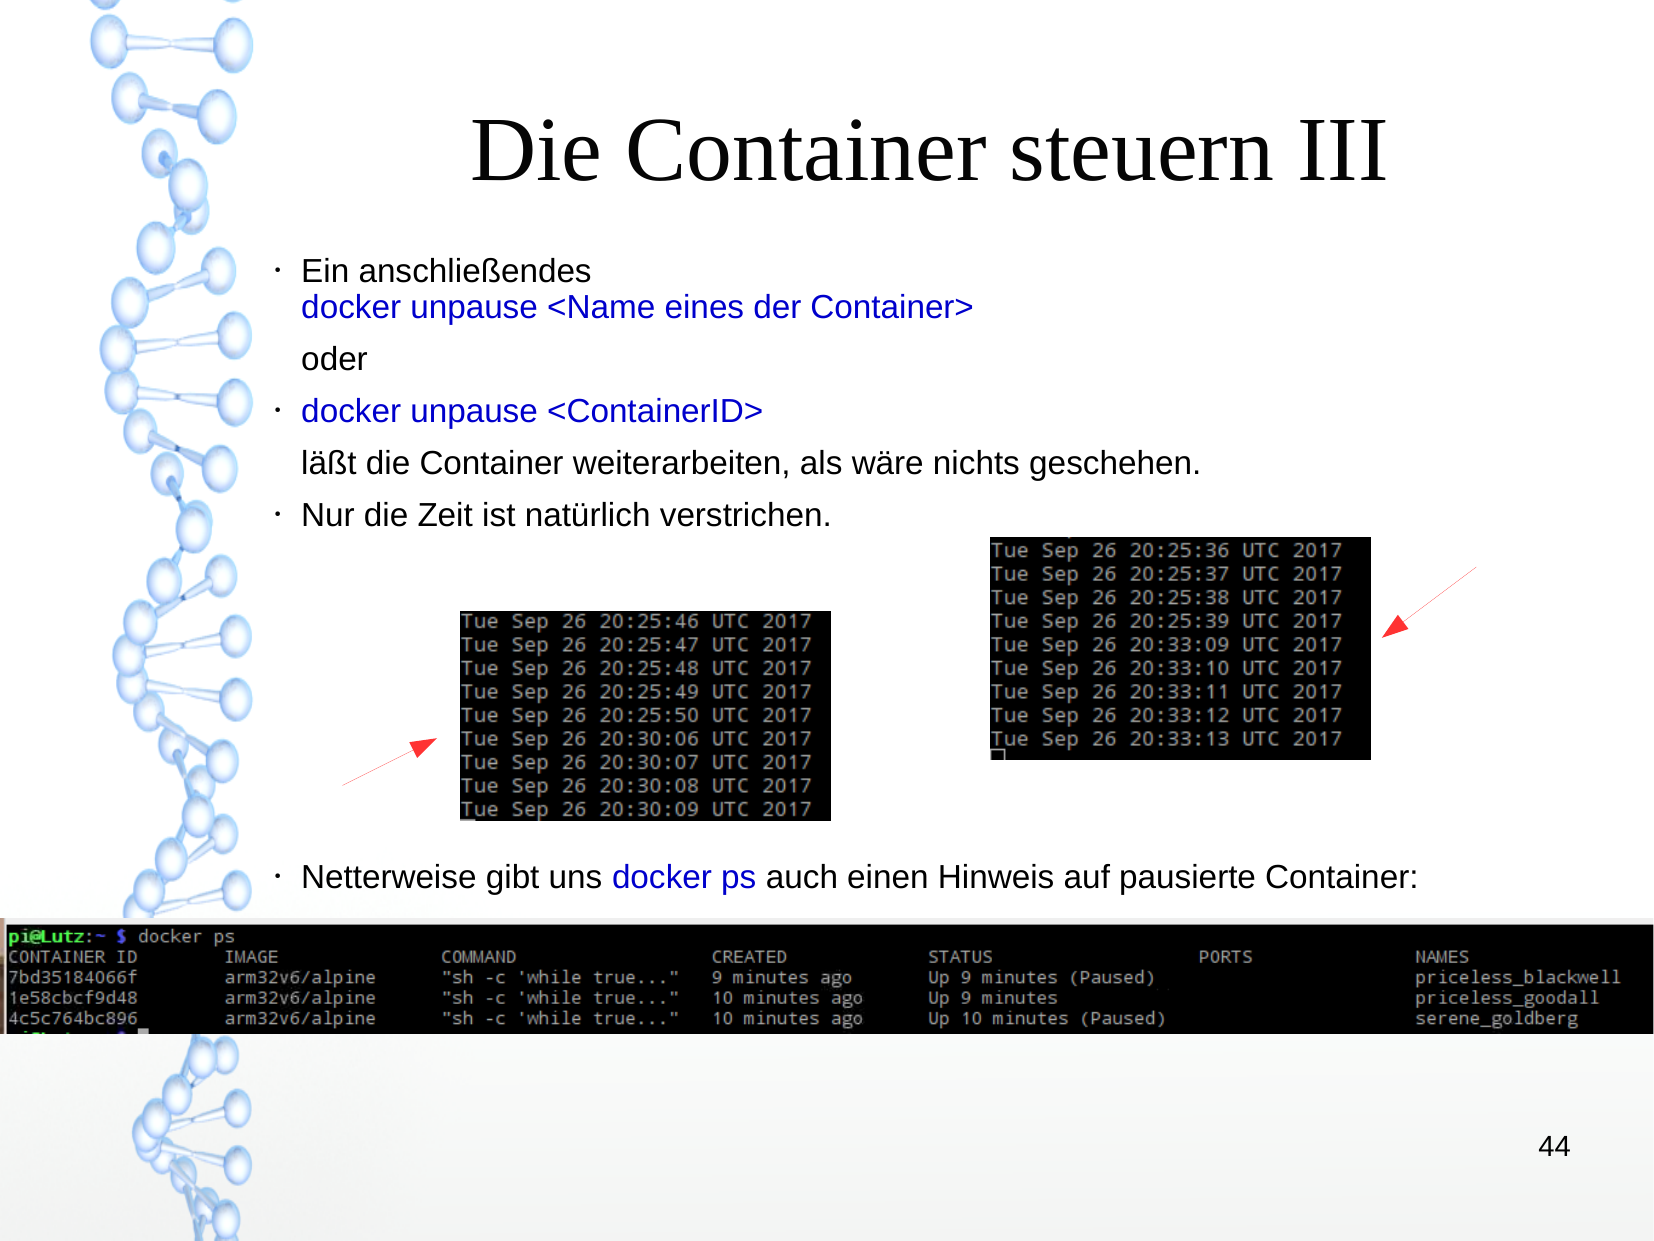

# Die Container steuern III
Ein anschließendes
docker unpause <Name eines der Container>
oder
docker unpause <ContainerID>
läßt die Container weiterarbeiten, als wäre nichts geschehen.
Nur die Zeit ist natürlich verstrichen.
Netterweise gibt uns docker ps auch einen Hinweis auf pausierte Container:
44